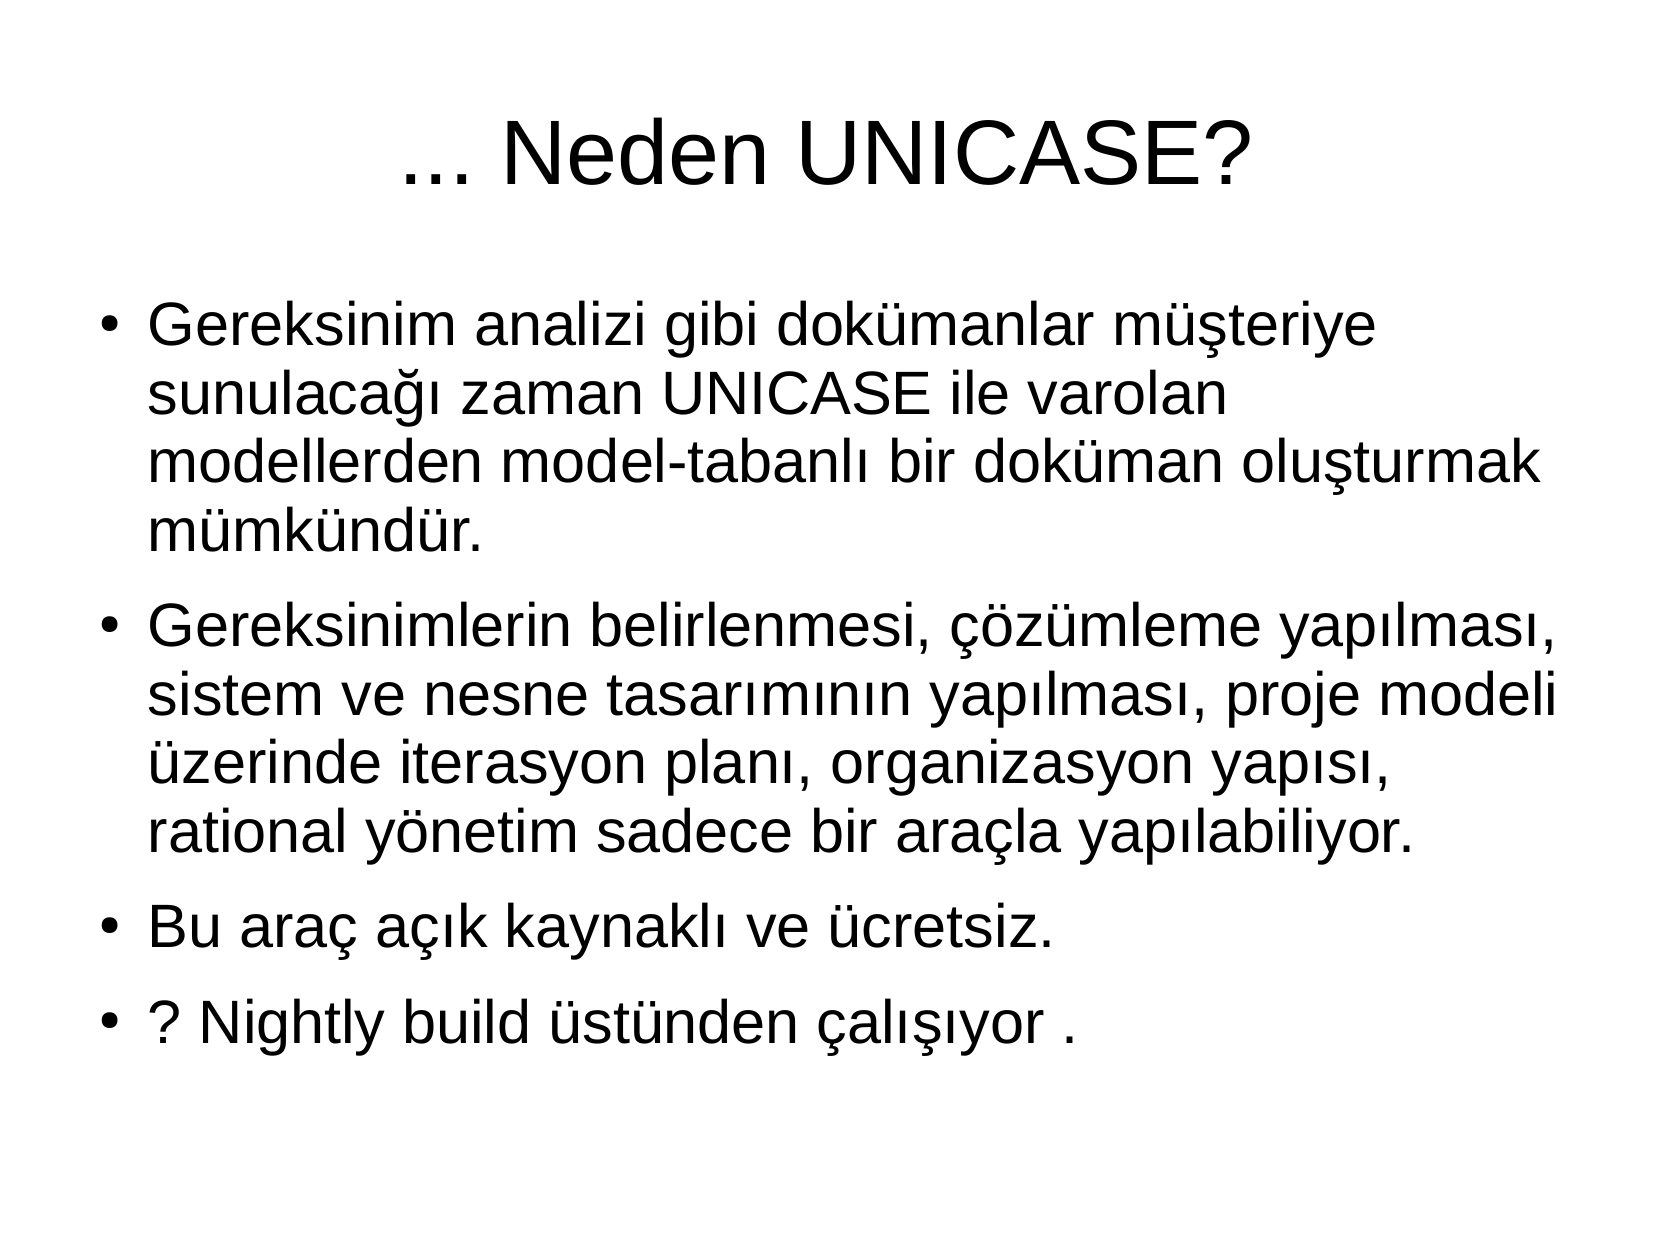

# ... Neden UNICASE?
Gereksinim analizi gibi dokümanlar müşteriye sunulacağı zaman UNICASE ile varolan modellerden model-tabanlı bir doküman oluşturmak mümkündür.
Gereksinimlerin belirlenmesi, çözümleme yapılması, sistem ve nesne tasarımının yapılması, proje modeli üzerinde iterasyon planı, organizasyon yapısı, rational yönetim sadece bir araçla yapılabiliyor.
Bu araç açık kaynaklı ve ücretsiz.
? Nightly build üstünden çalışıyor .